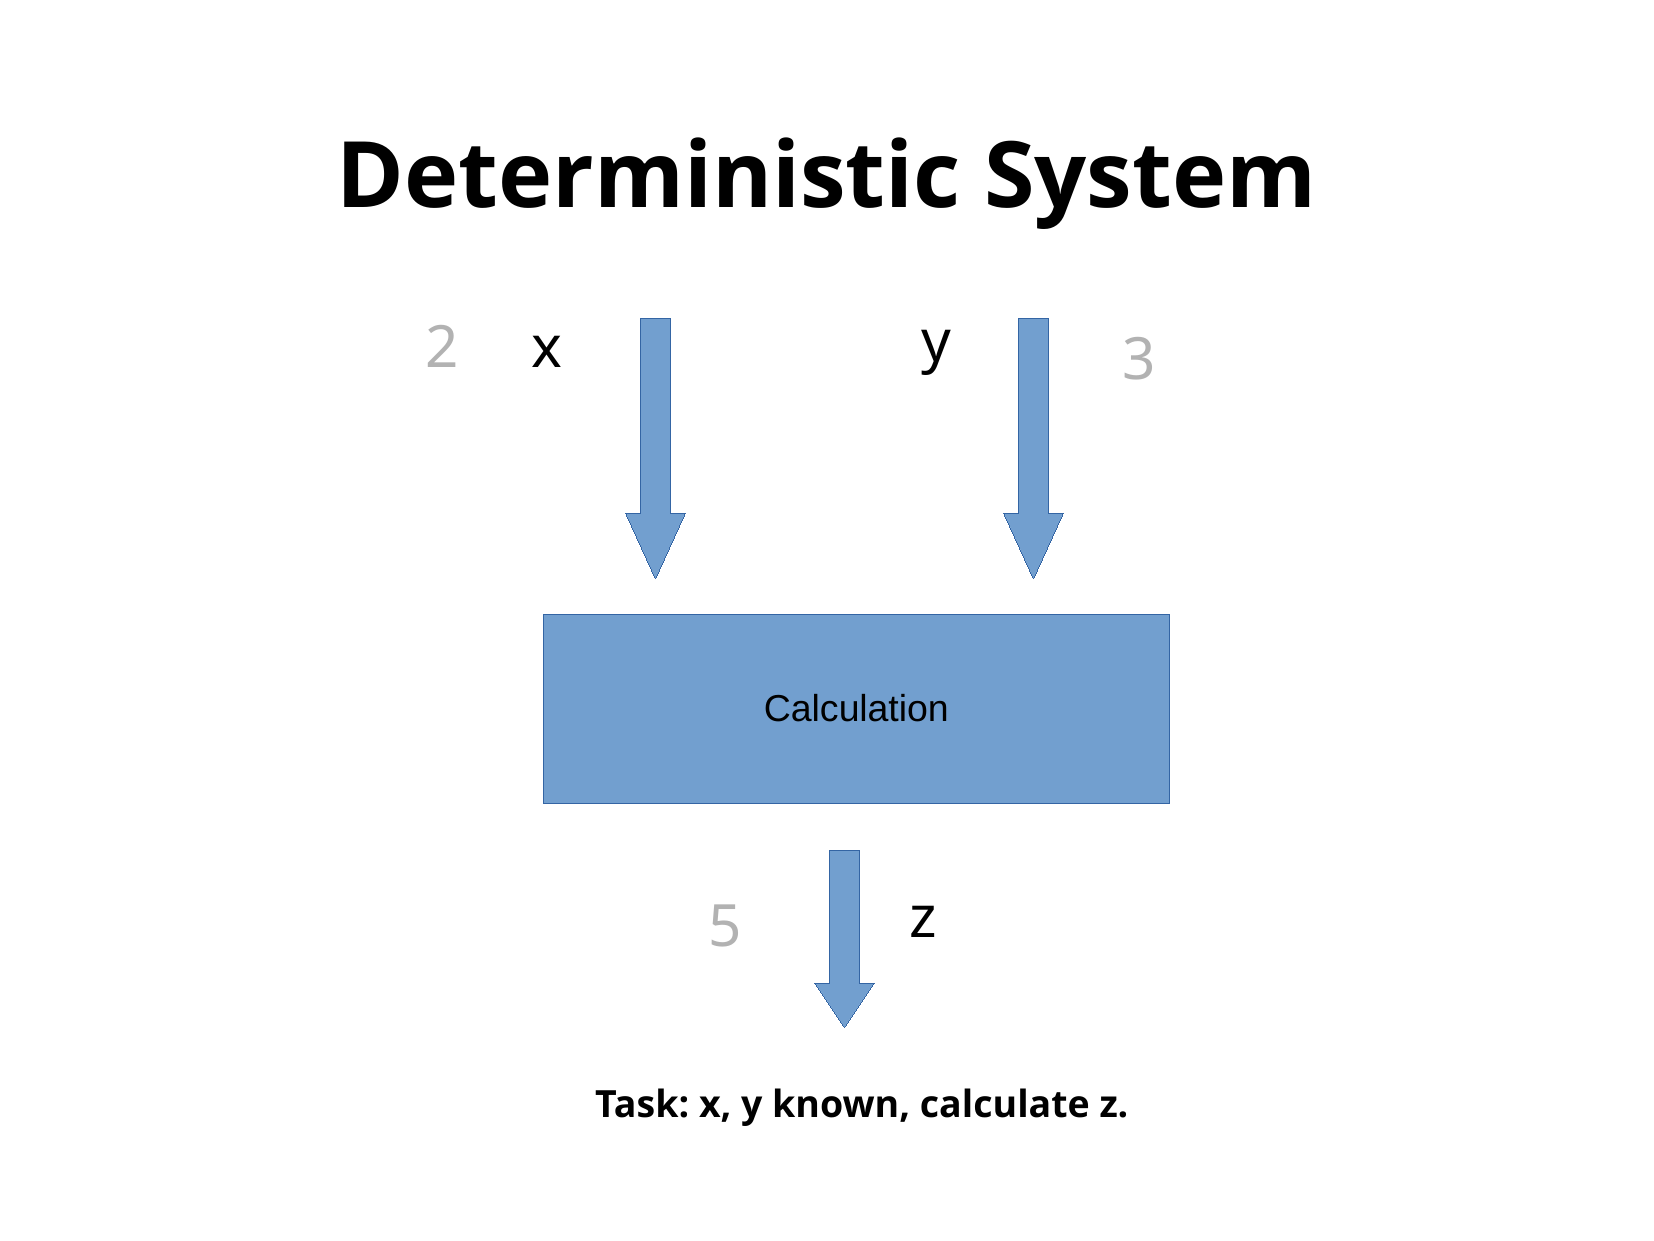

# Deterministic System
y
2
x
3
Calculation
z
5
Task: x, y known, calculate z.